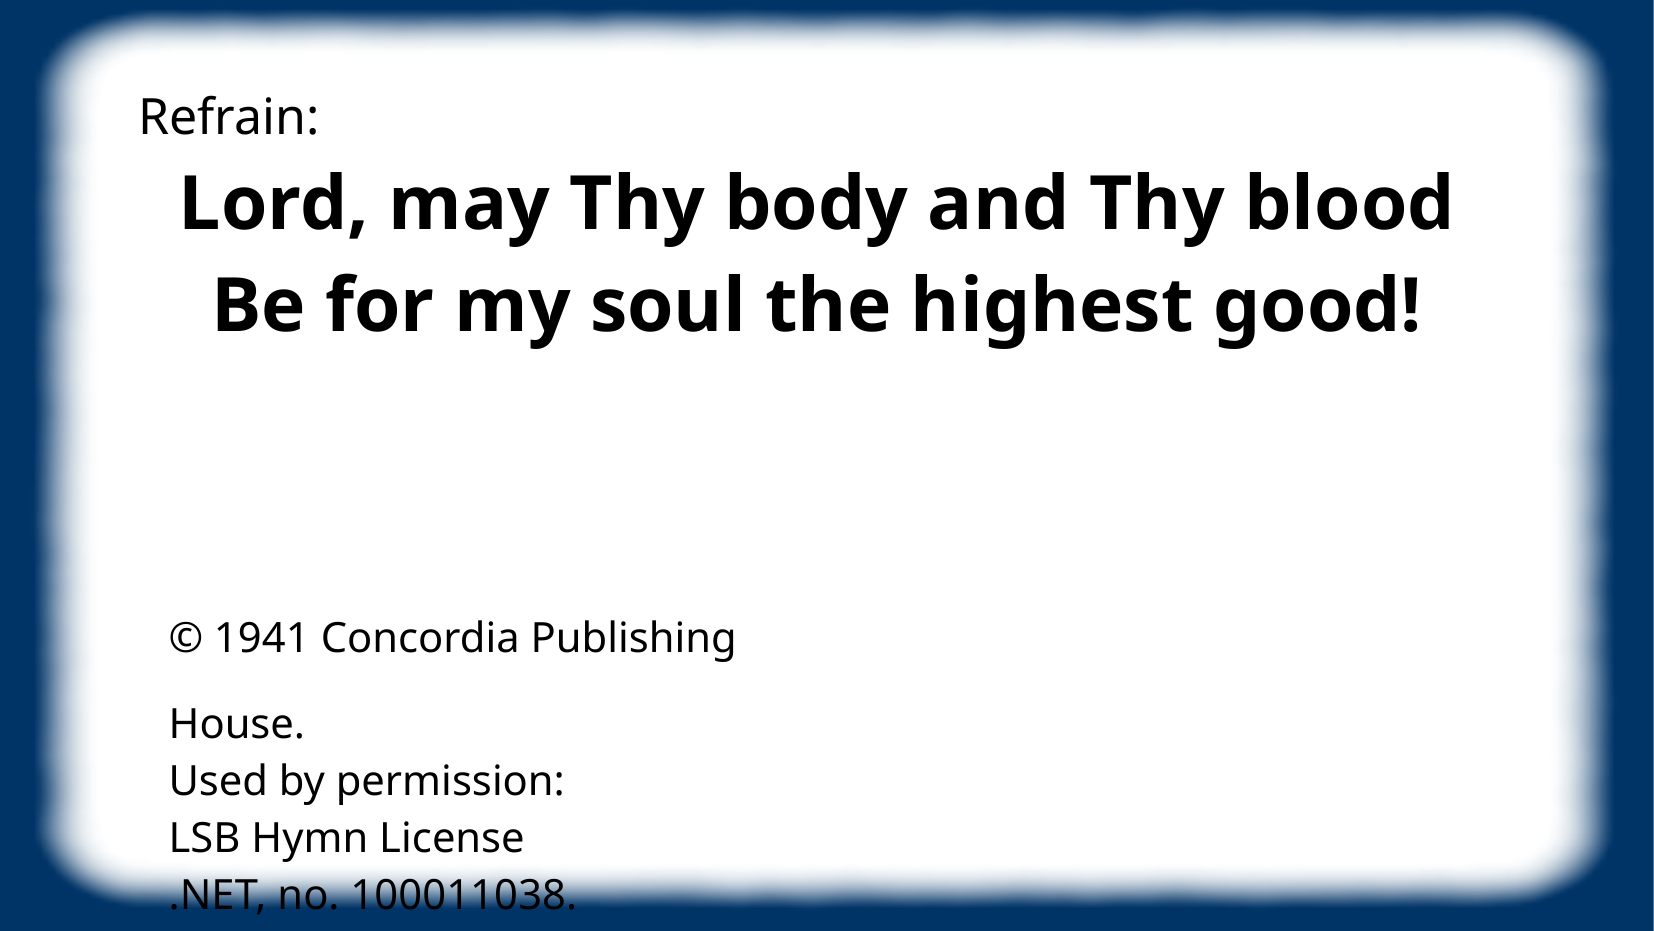

Refrain:
Lord, may Thy body and Thy blood
Be for my soul the highest good!
© 1941 Concordia Publishing House.
Used by permission:
LSB Hymn License
.NET, no. 100011038.